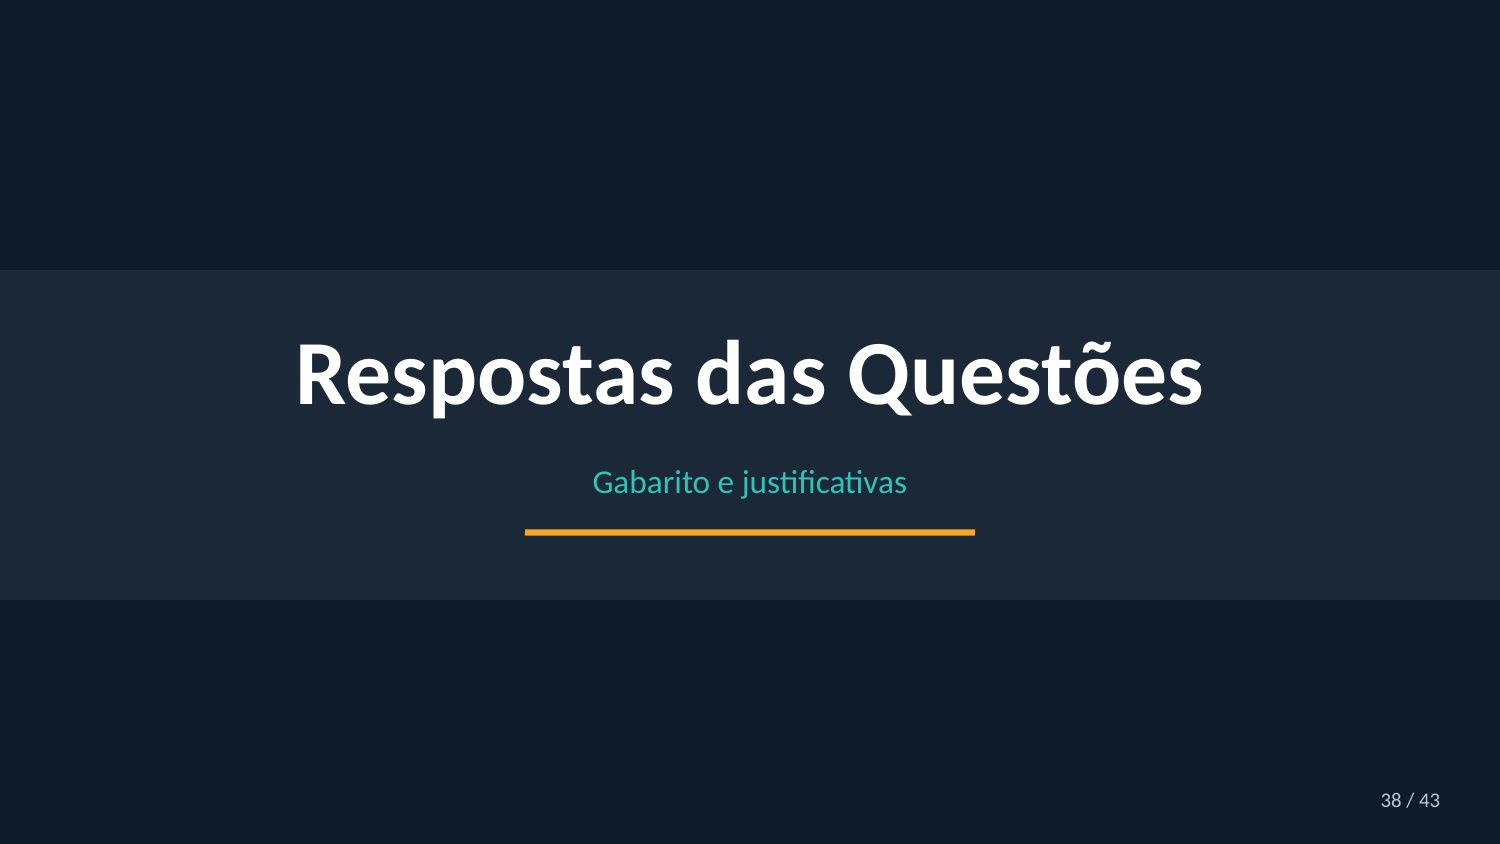

Respostas das Questões
Gabarito e justificativas
38 / 43